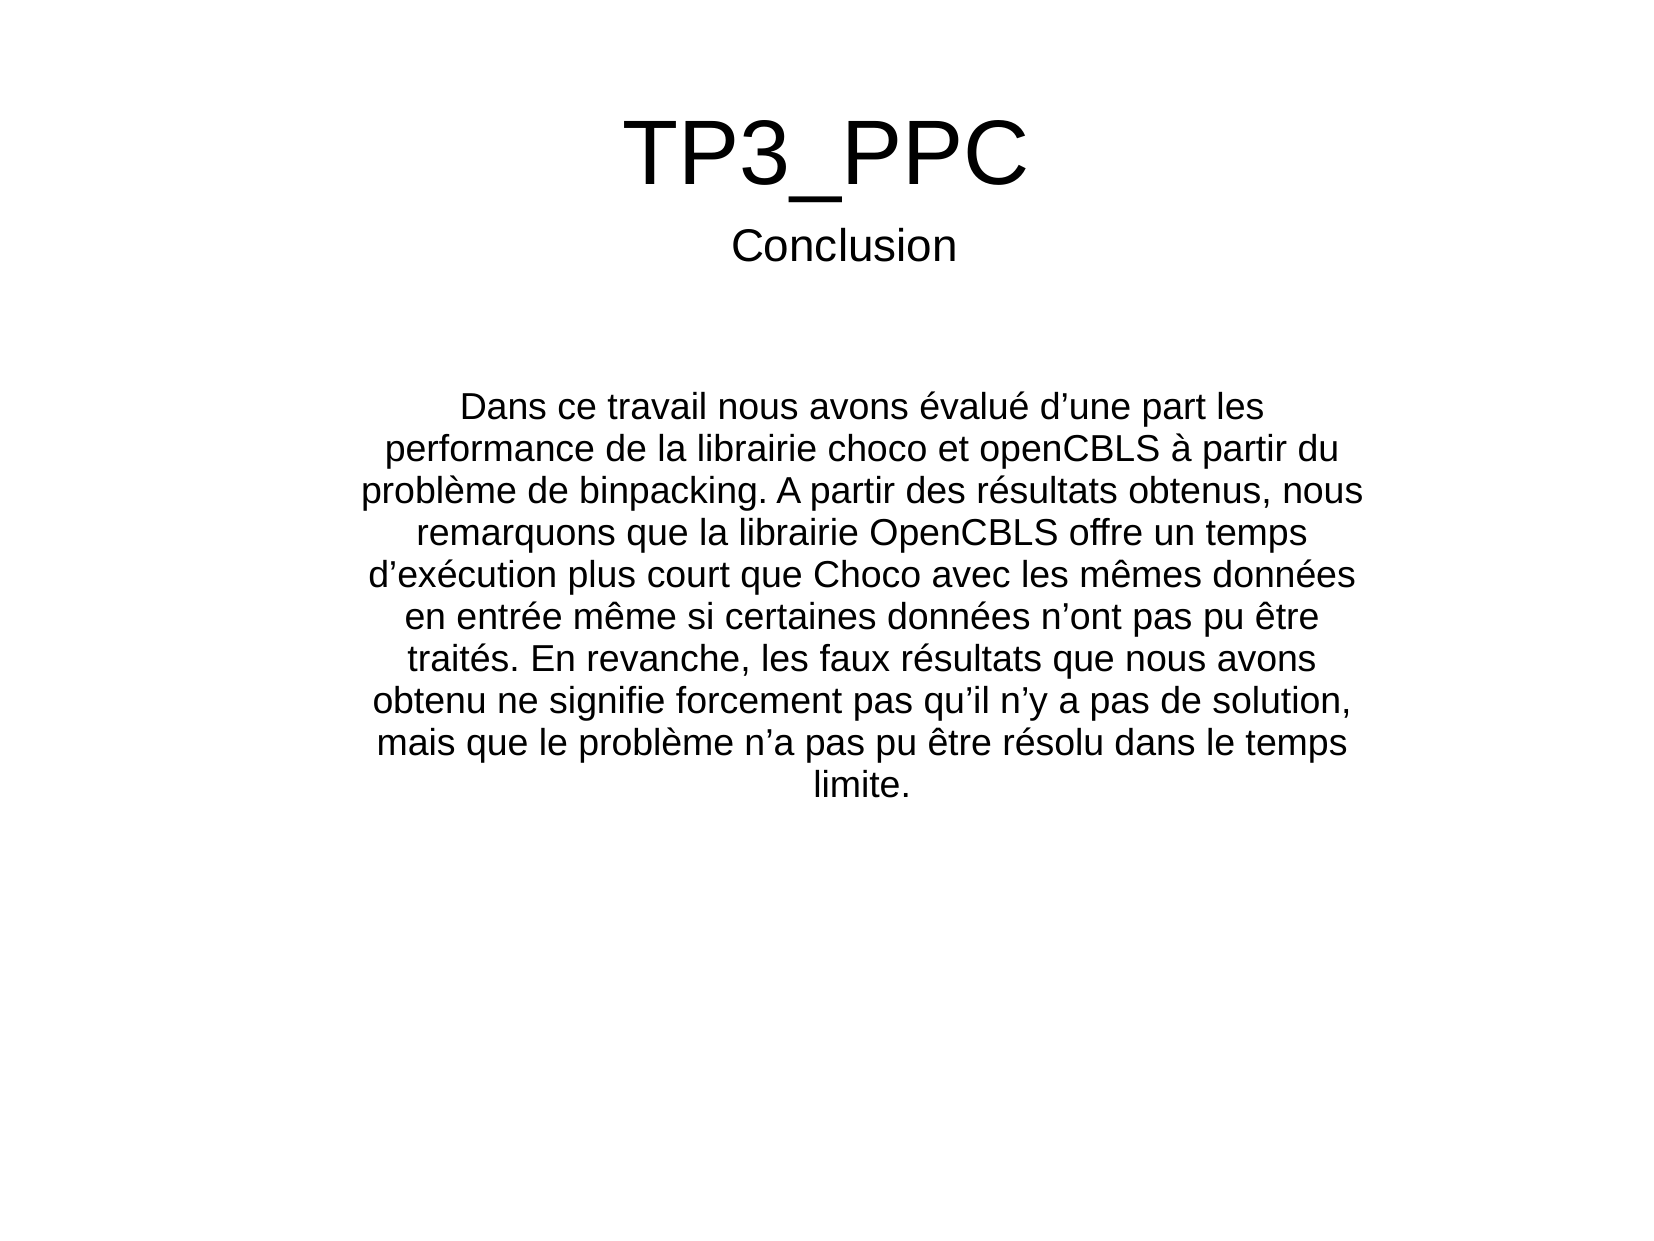

# TP3_PPC
Conclusion
Dans ce travail nous avons évalué d’une part les performance de la librairie choco et openCBLS à partir du problème de binpacking. A partir des résultats obtenus, nous remarquons que la librairie OpenCBLS offre un temps d’exécution plus court que Choco avec les mêmes données en entrée même si certaines données n’ont pas pu être traités. En revanche, les faux résultats que nous avons obtenu ne signifie forcement pas qu’il n’y a pas de solution, mais que le problème n’a pas pu être résolu dans le temps limite.